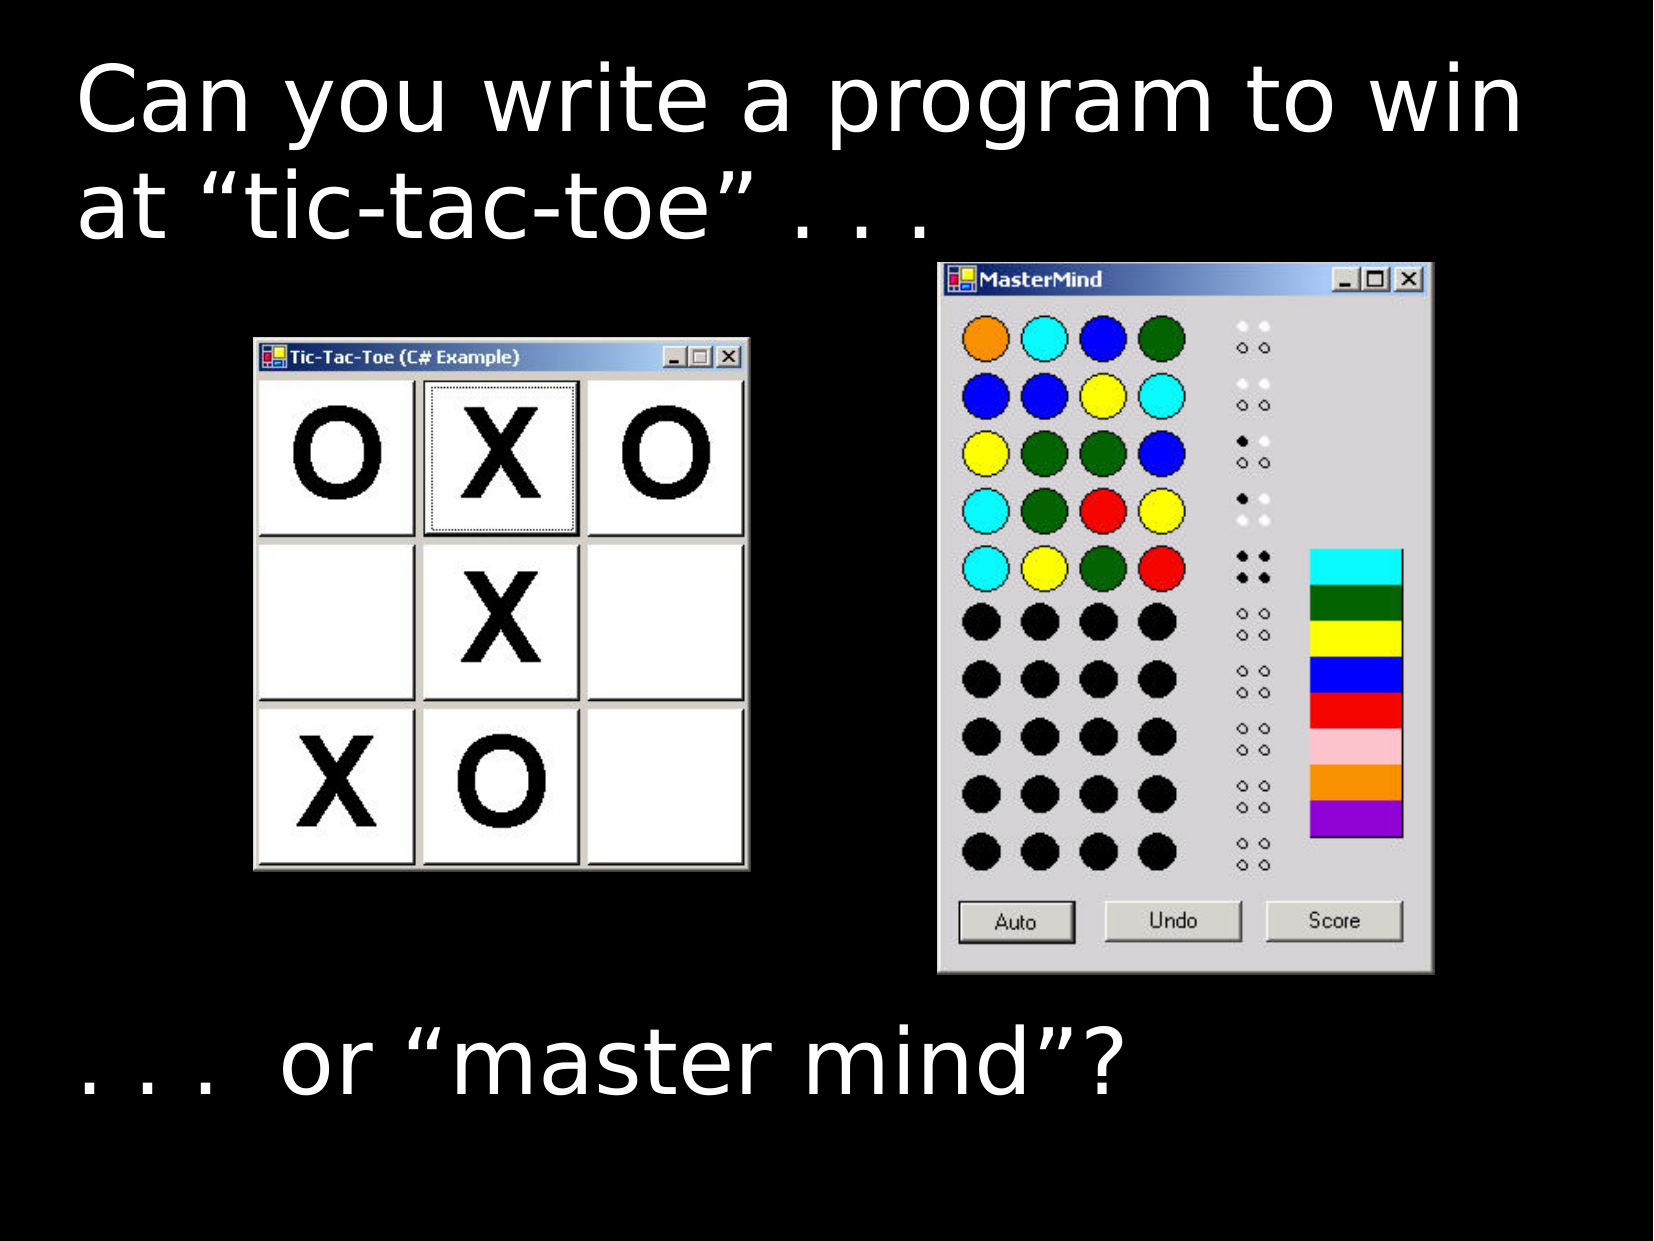

# Can you write a program to win at “tic-tac-toe” . . . . . . or “master mind”?